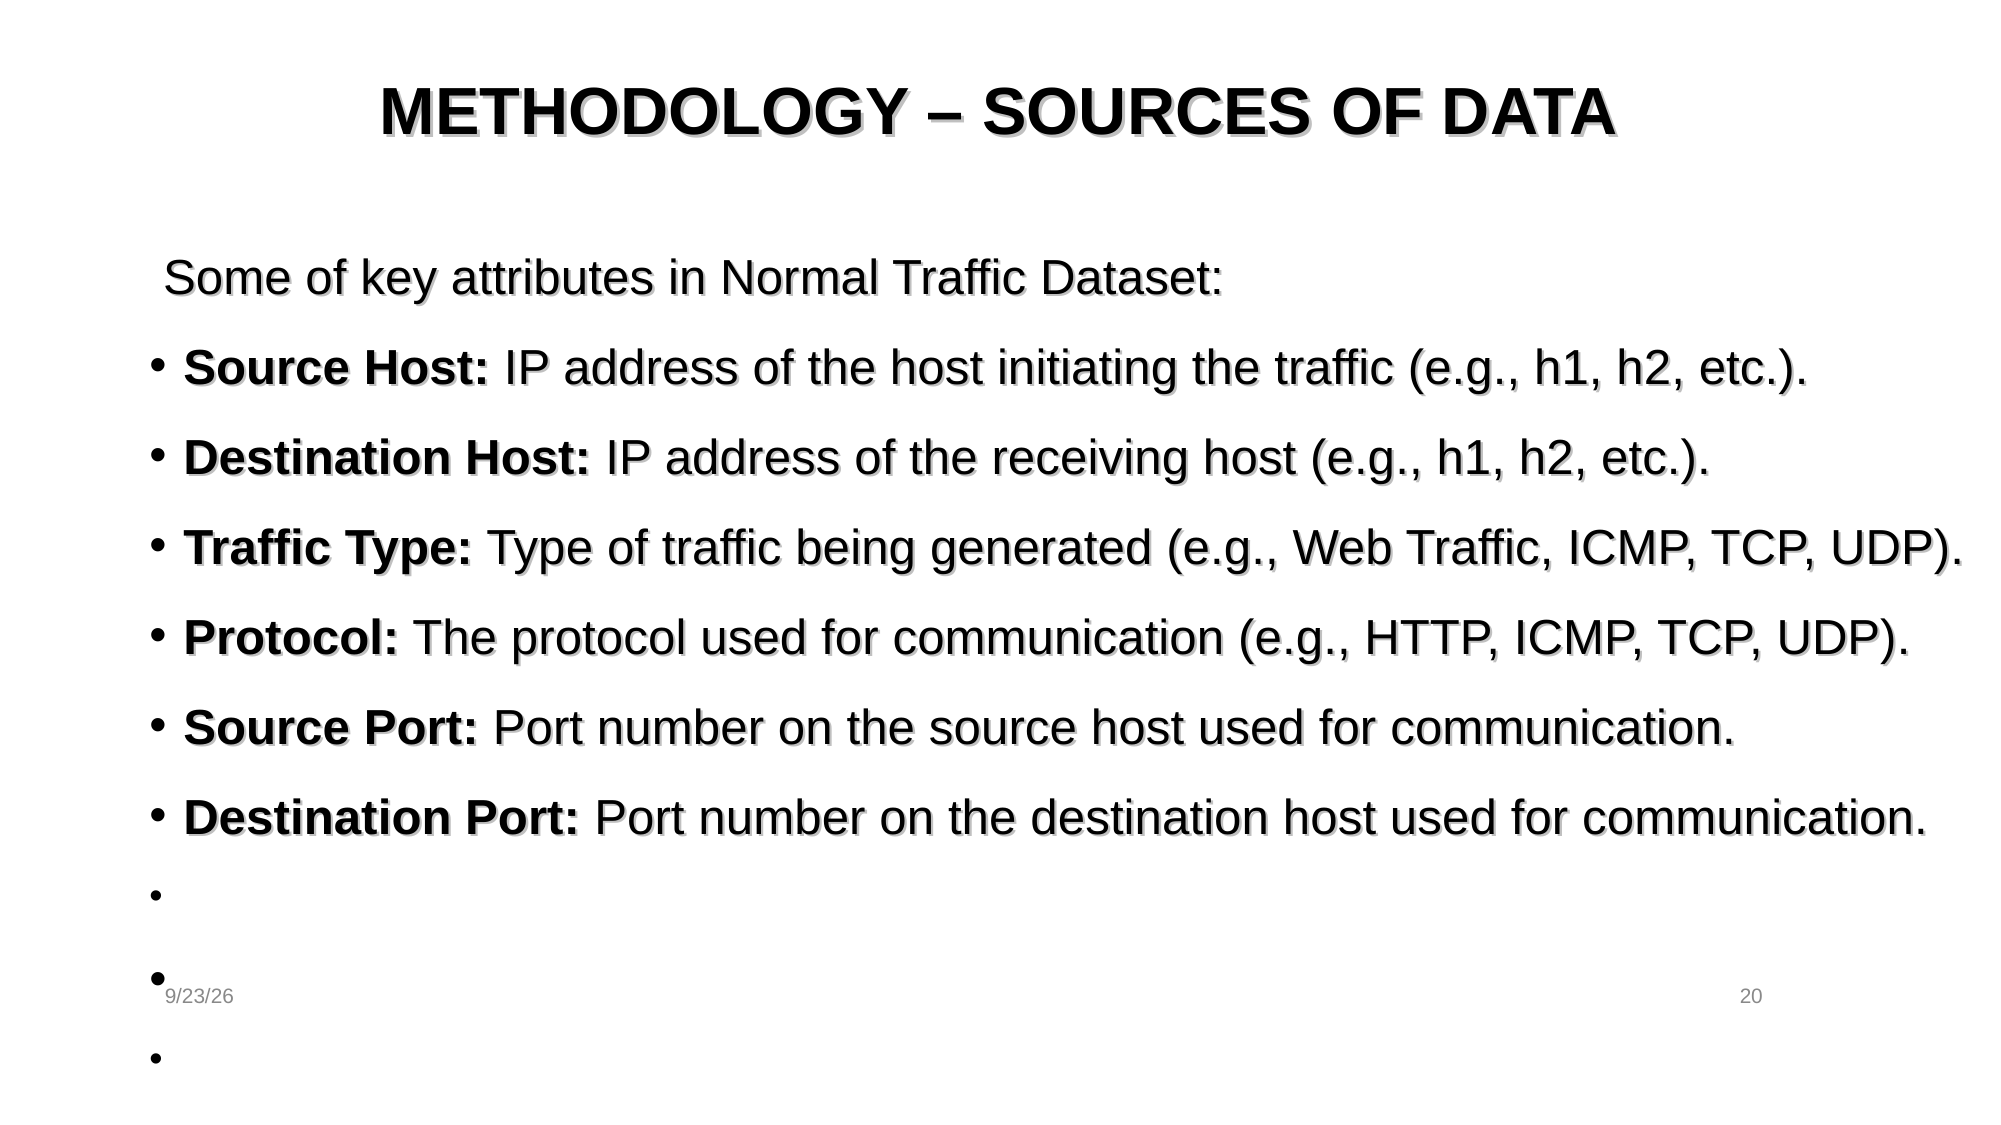

# Methodology – sources of data
 Some of key attributes in Normal Traffic Dataset:
Source Host: IP address of the host initiating the traffic (e.g., h1, h2, etc.).
Destination Host: IP address of the receiving host (e.g., h1, h2, etc.).
Traffic Type: Type of traffic being generated (e.g., Web Traffic, ICMP, TCP, UDP).
Protocol: The protocol used for communication (e.g., HTTP, ICMP, TCP, UDP).
Source Port: Port number on the source host used for communication.
Destination Port: Port number on the destination host used for communication.
20